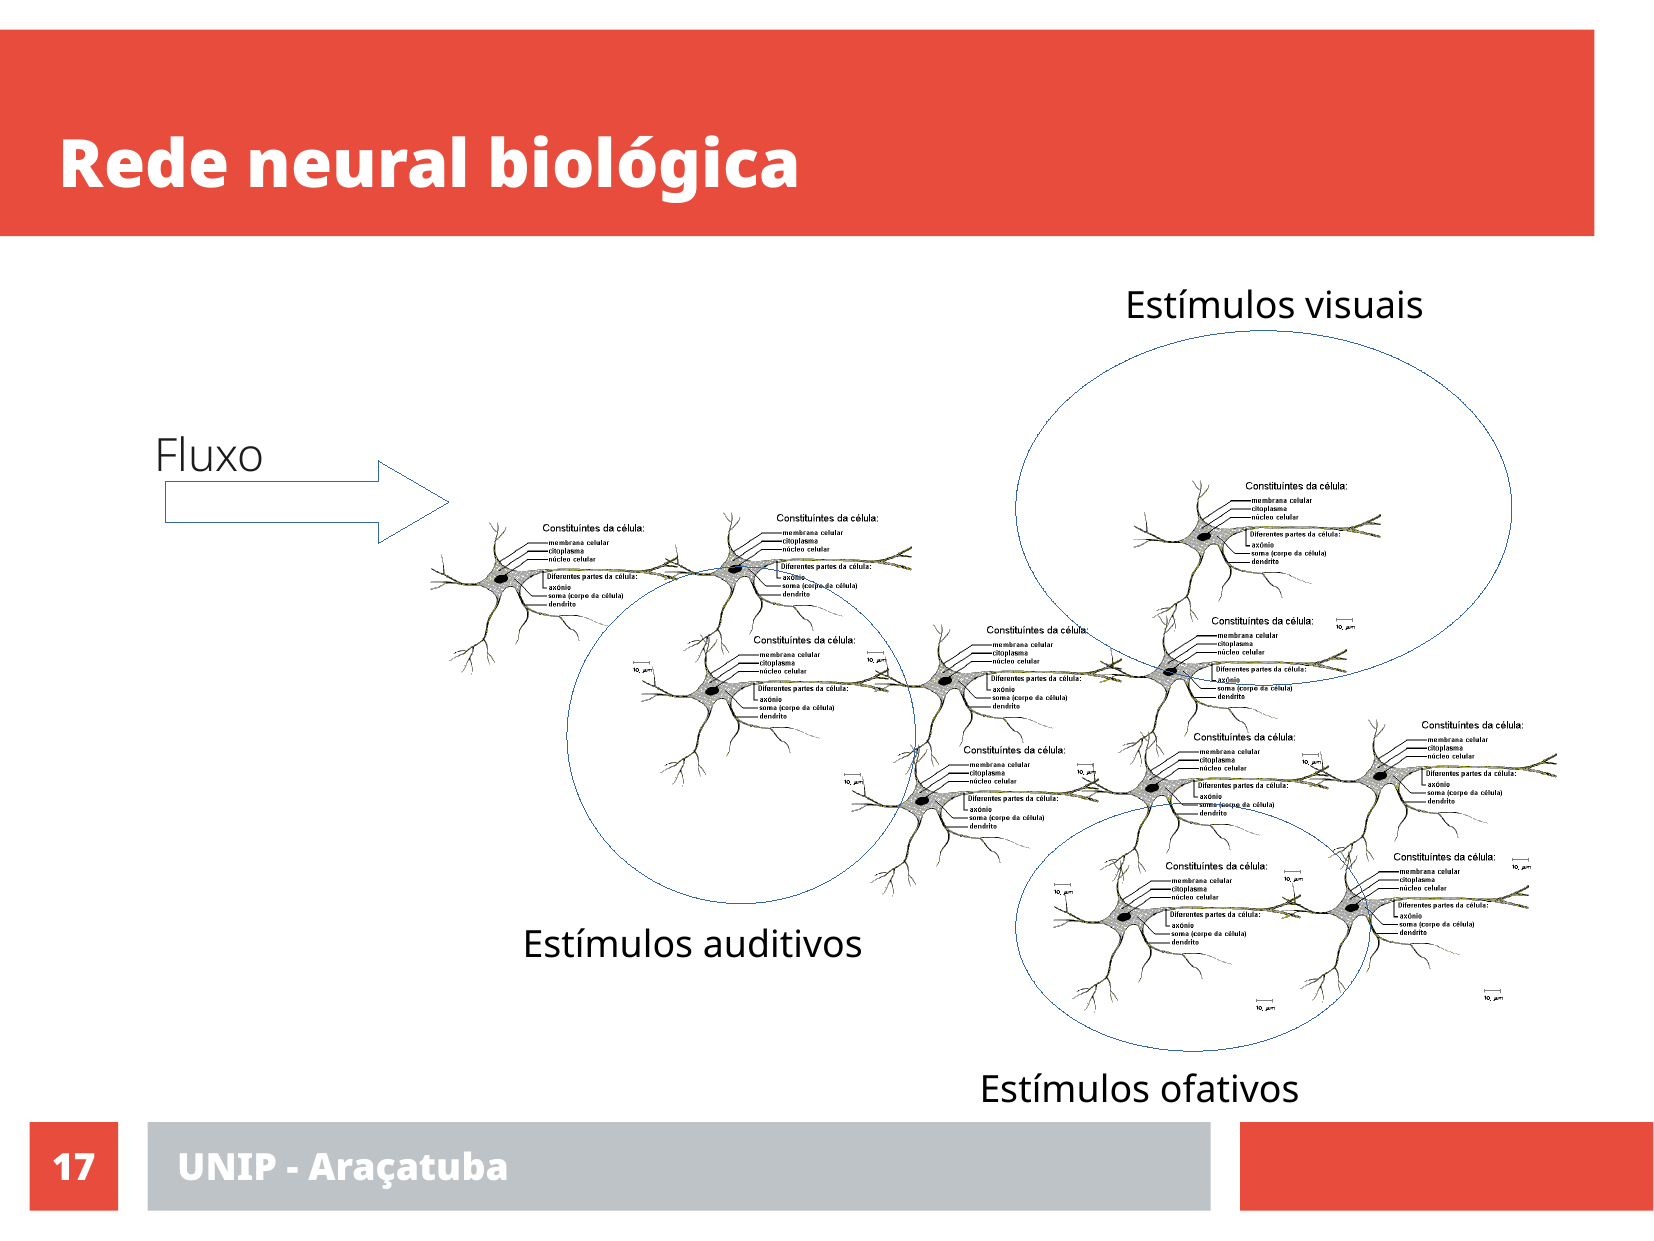

# Rede neural biológica
Estímulos visuais
 Fluxo
Estímulos auditivos
Estímulos ofativos
17
UNIP - Araçatuba